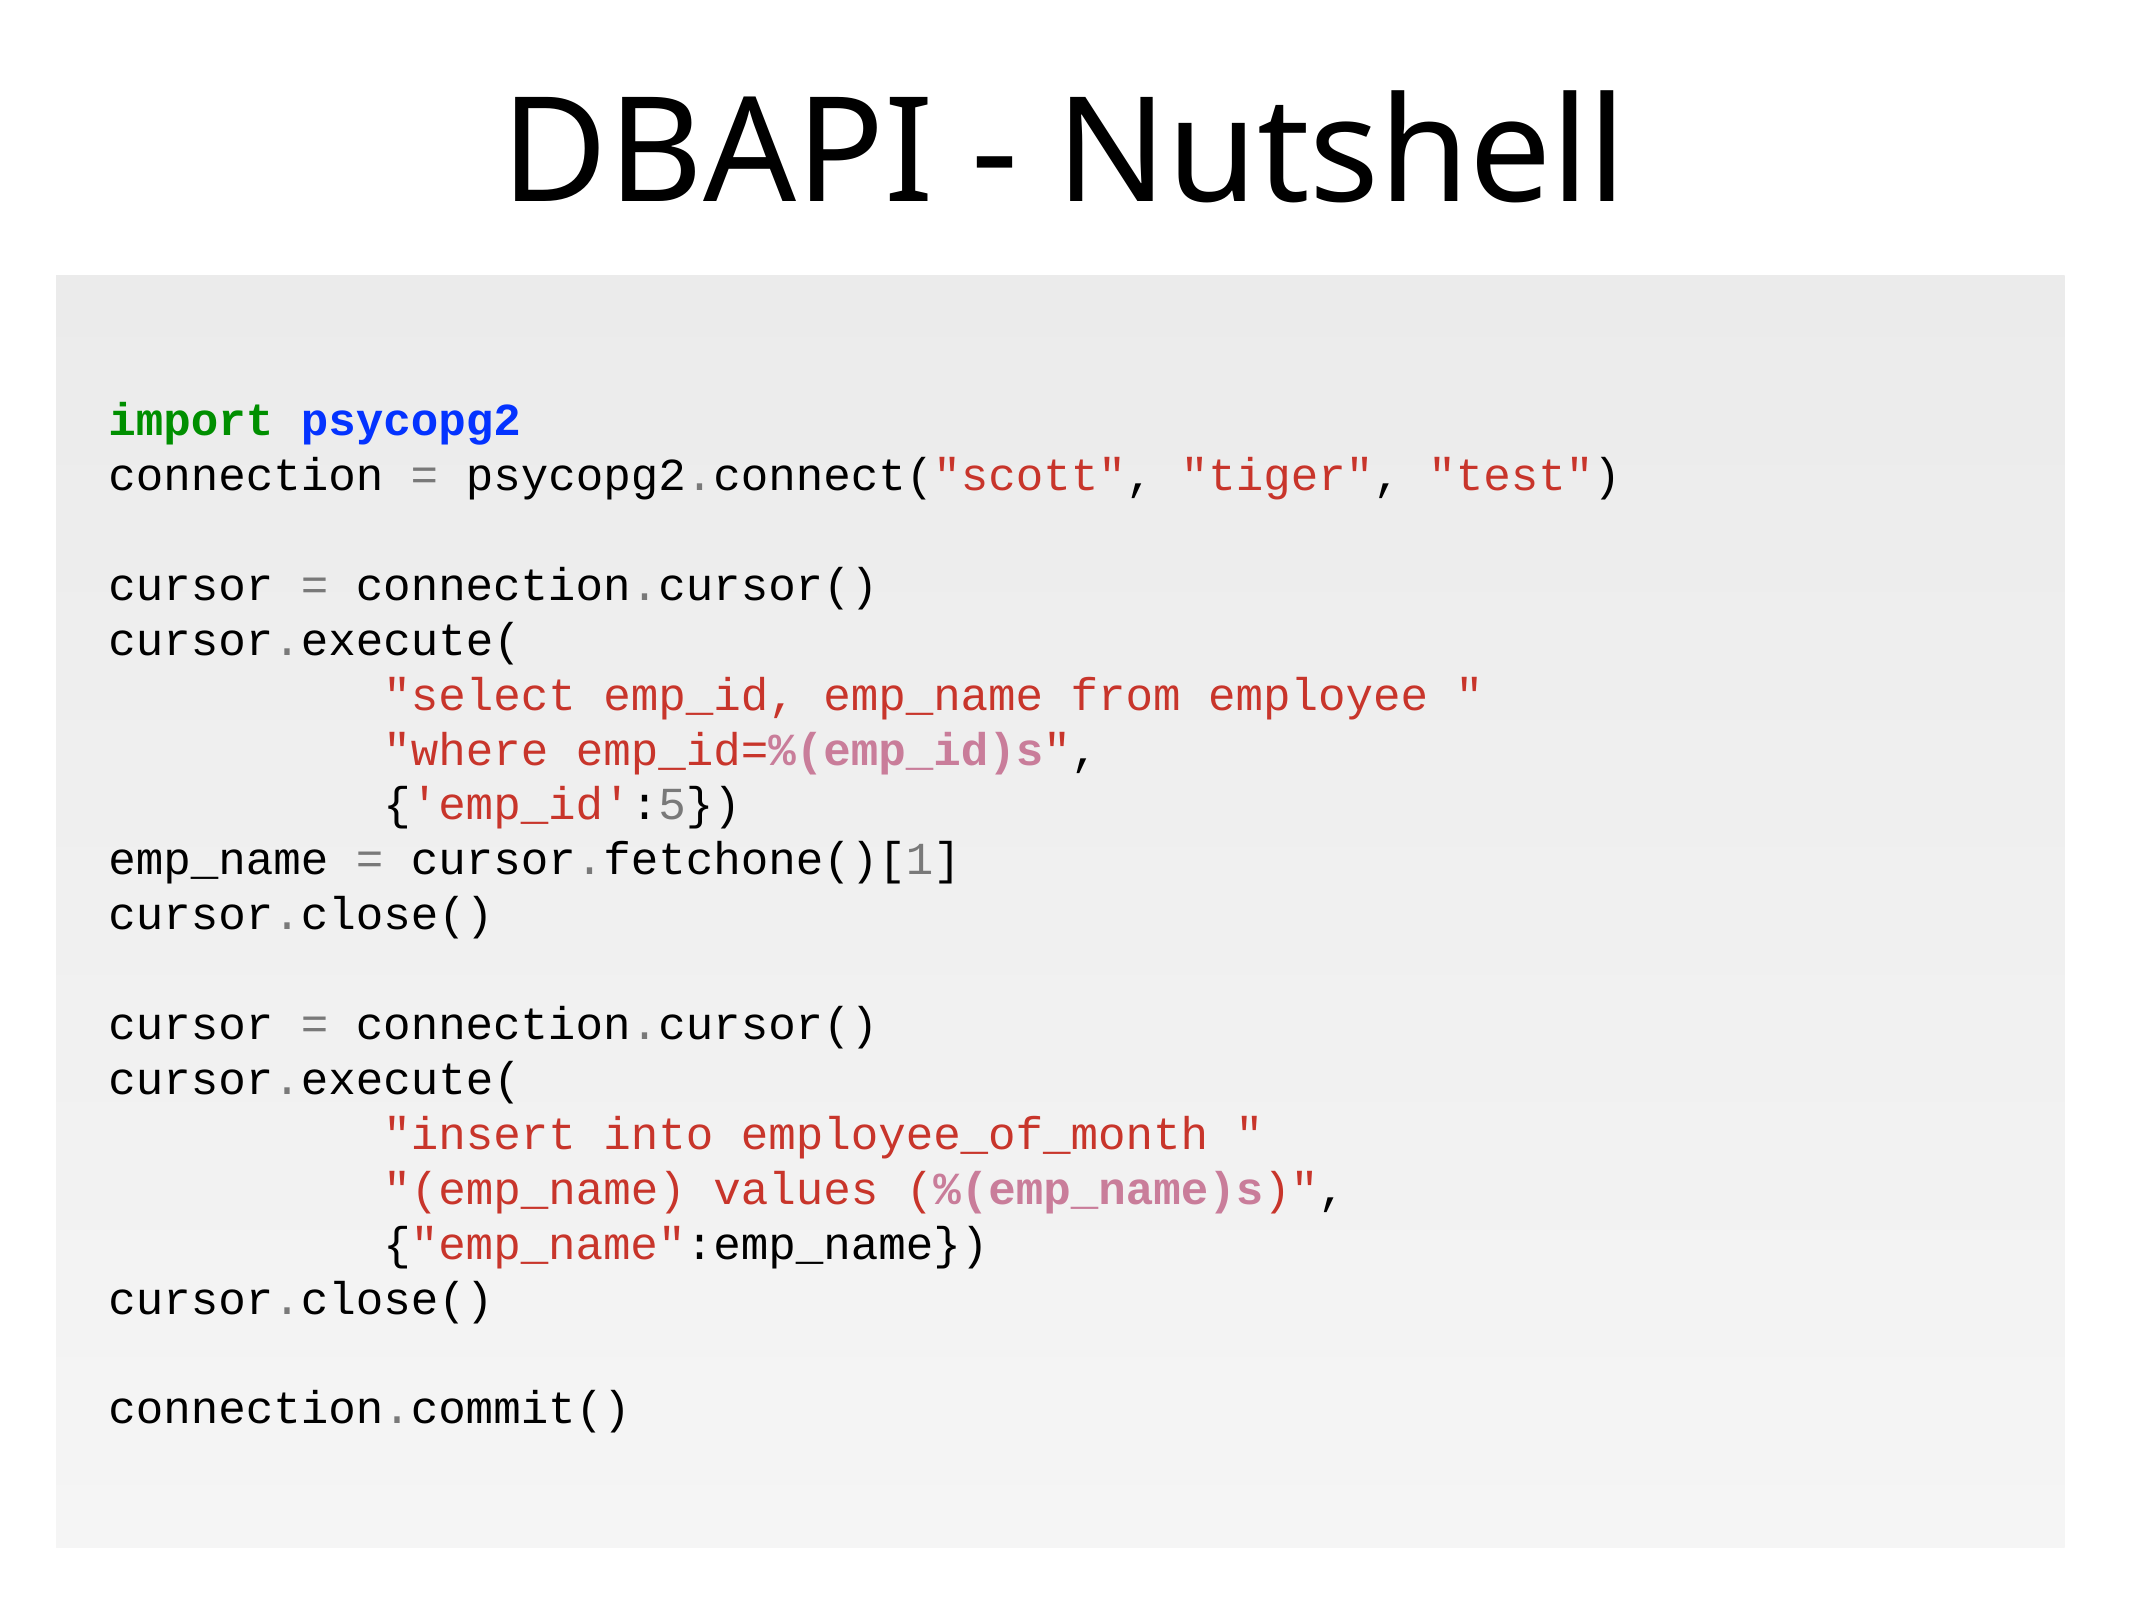

# DBAPI - Nutshell
import psycopg2
connection = psycopg2.connect("scott", "tiger", "test")
cursor = connection.cursor()
cursor.execute(
 "select emp_id, emp_name from employee "
 "where emp_id=%(emp_id)s",
 {'emp_id':5})
emp_name = cursor.fetchone()[1]
cursor.close()
cursor = connection.cursor()
cursor.execute(
 "insert into employee_of_month "
 "(emp_name) values (%(emp_name)s)",
 {"emp_name":emp_name})
cursor.close()
connection.commit()